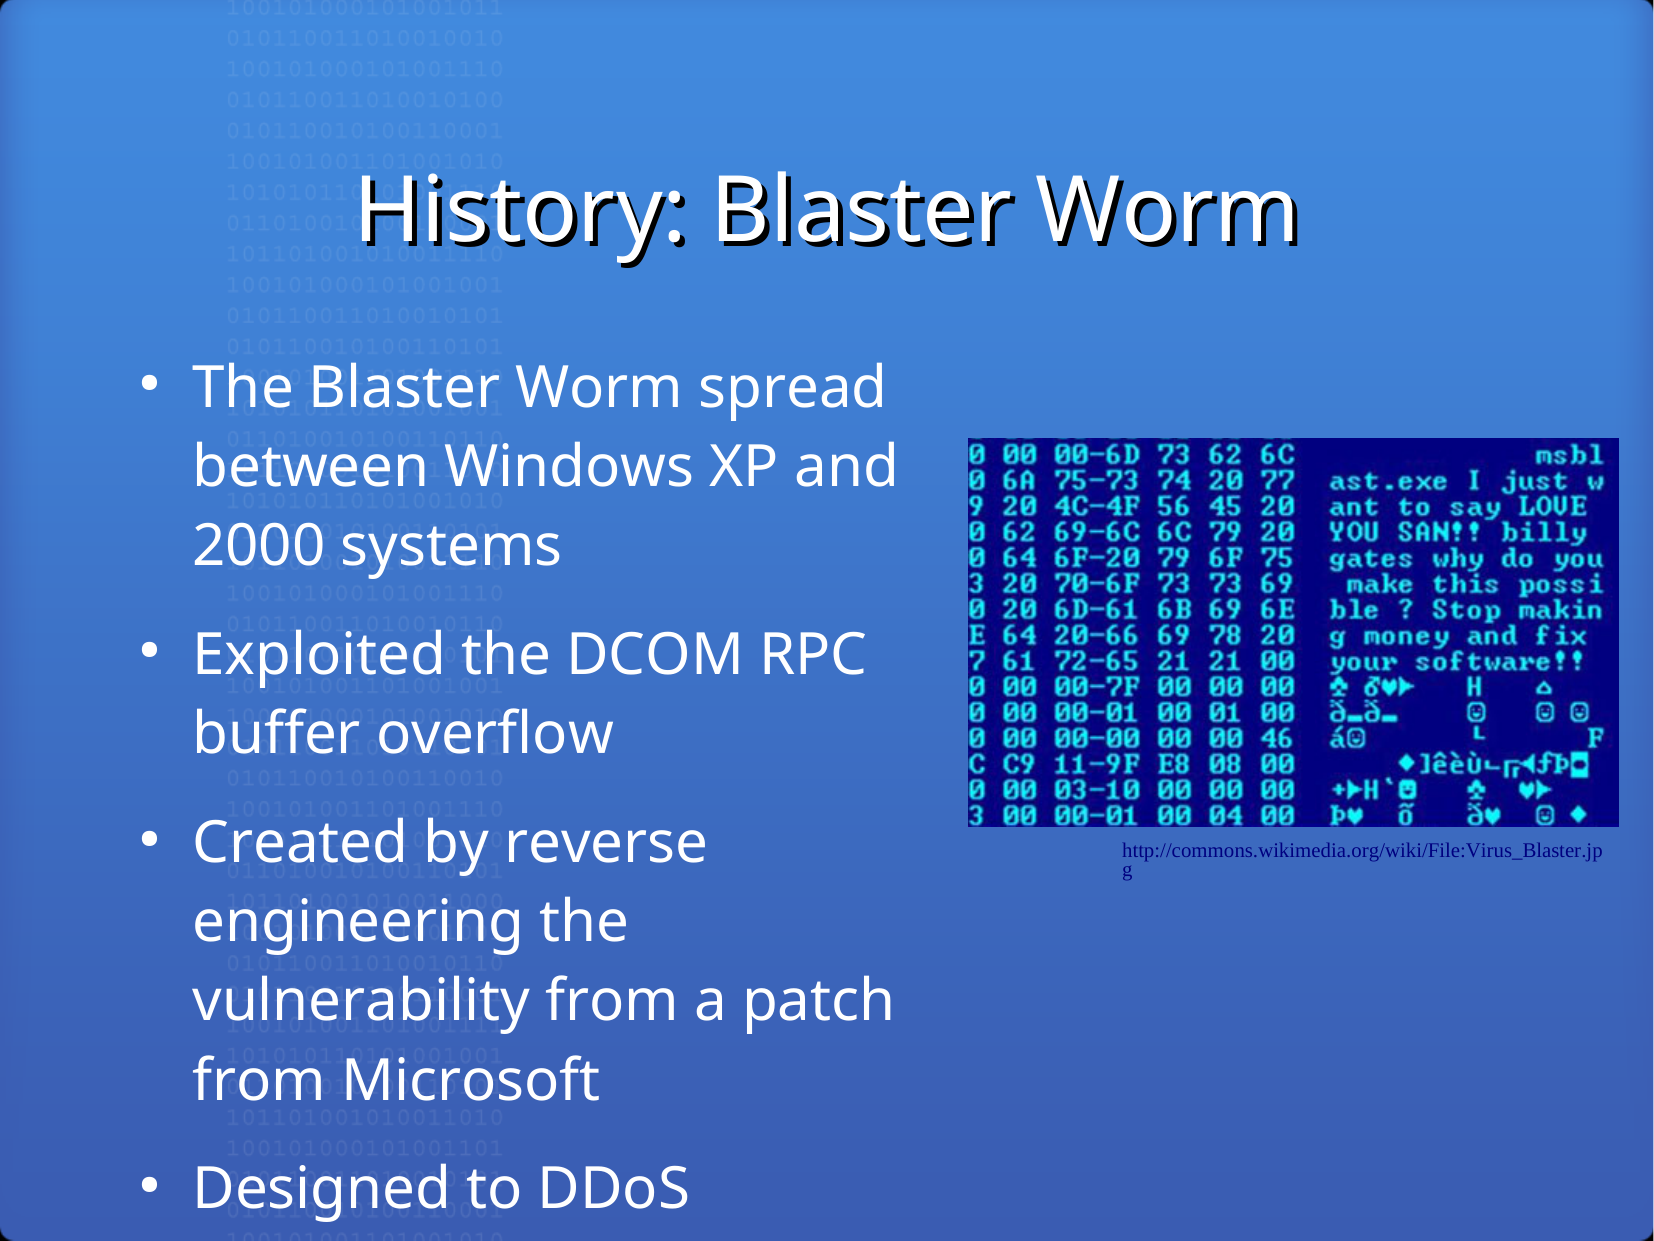

# History: Blaster Worm
The Blaster Worm spread between Windows XP and 2000 systems
Exploited the DCOM RPC buffer overflow
Created by reverse engineering the vulnerability from a patch from Microsoft
Designed to DDoS windowsupdate.com within a particular date range
http://commons.wikimedia.org/wiki/File:Virus_Blaster.jpg